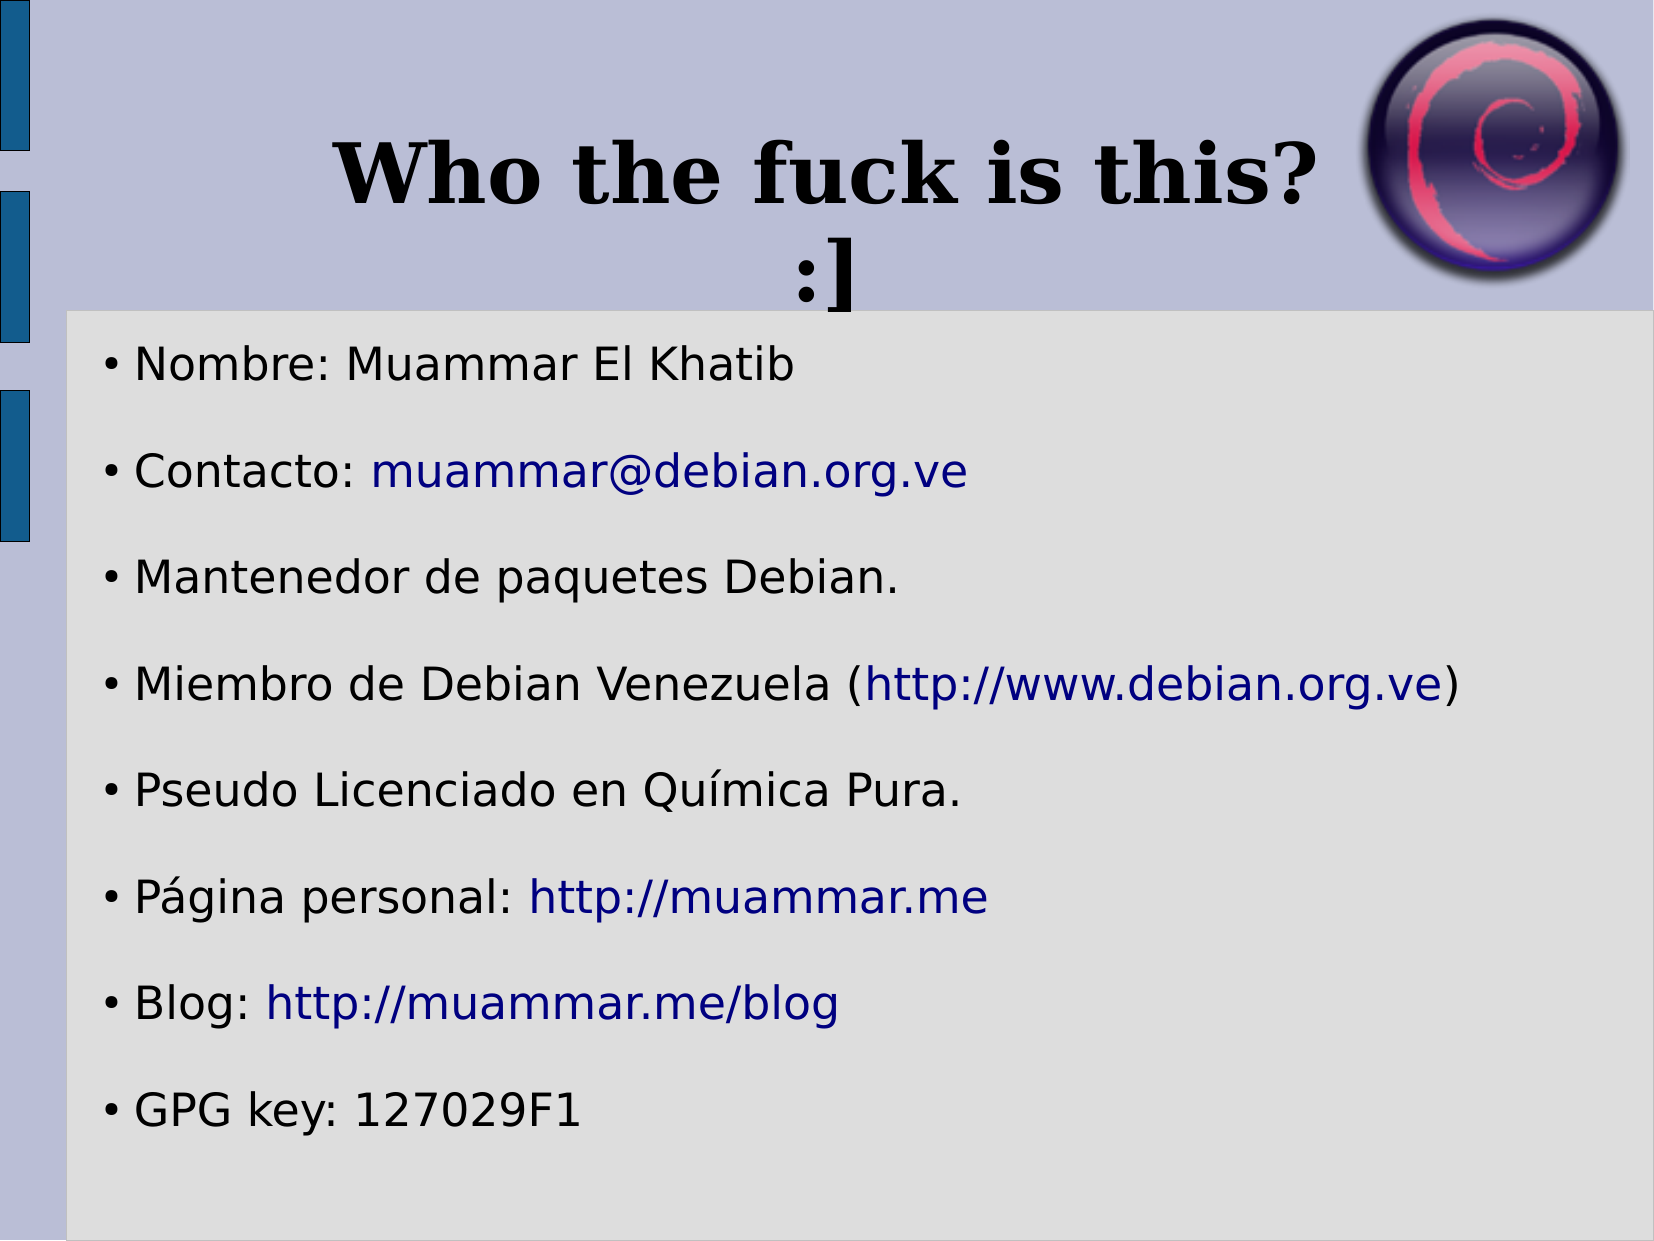

Who the fuck is this?
:]
 Nombre: Muammar El Khatib
 Contacto: muammar@debian.org.ve
 Mantenedor de paquetes Debian.
 Miembro de Debian Venezuela (http://www.debian.org.ve)
 Pseudo Licenciado en Química Pura.
 Página personal: http://muammar.me
 Blog: http://muammar.me/blog
 GPG key: 127029F1